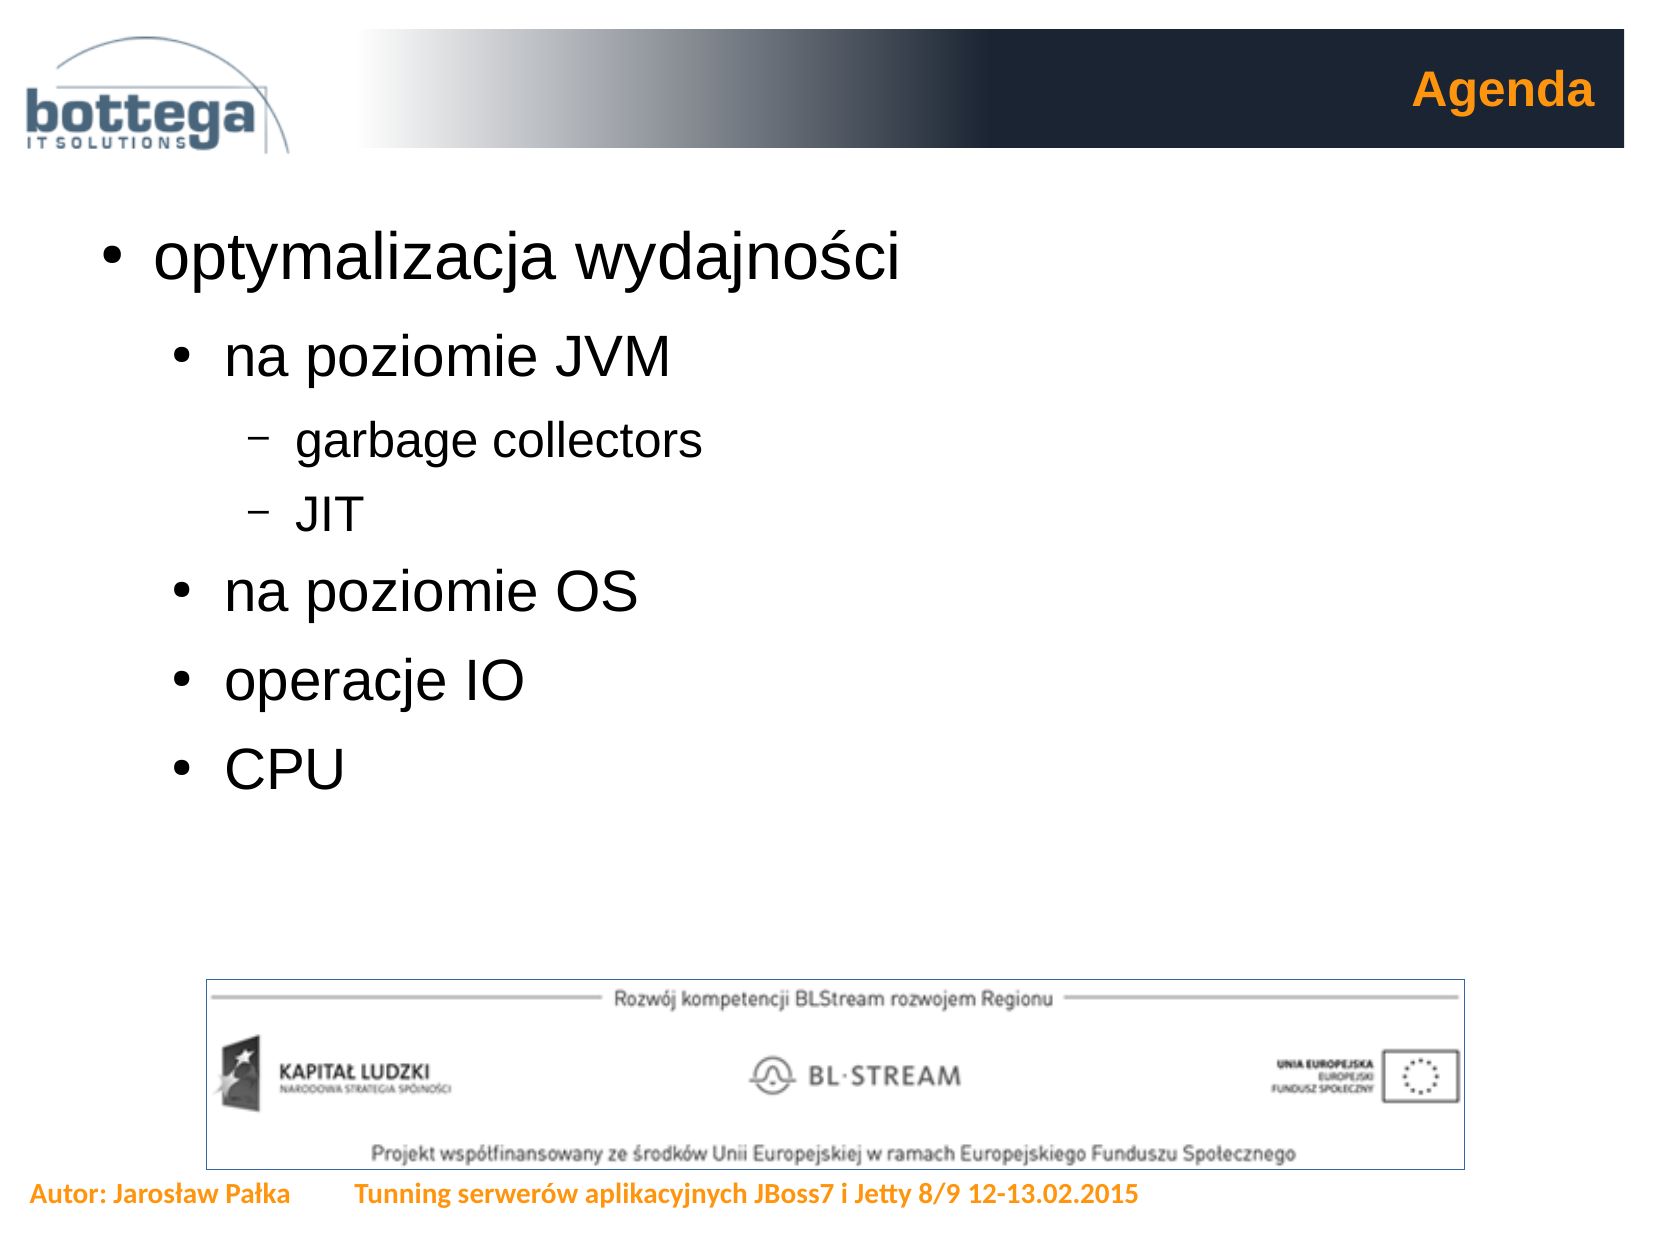

# Agenda
optymalizacja wydajności
na poziomie JVM
garbage collectors
JIT
na poziomie OS
operacje IO
CPU